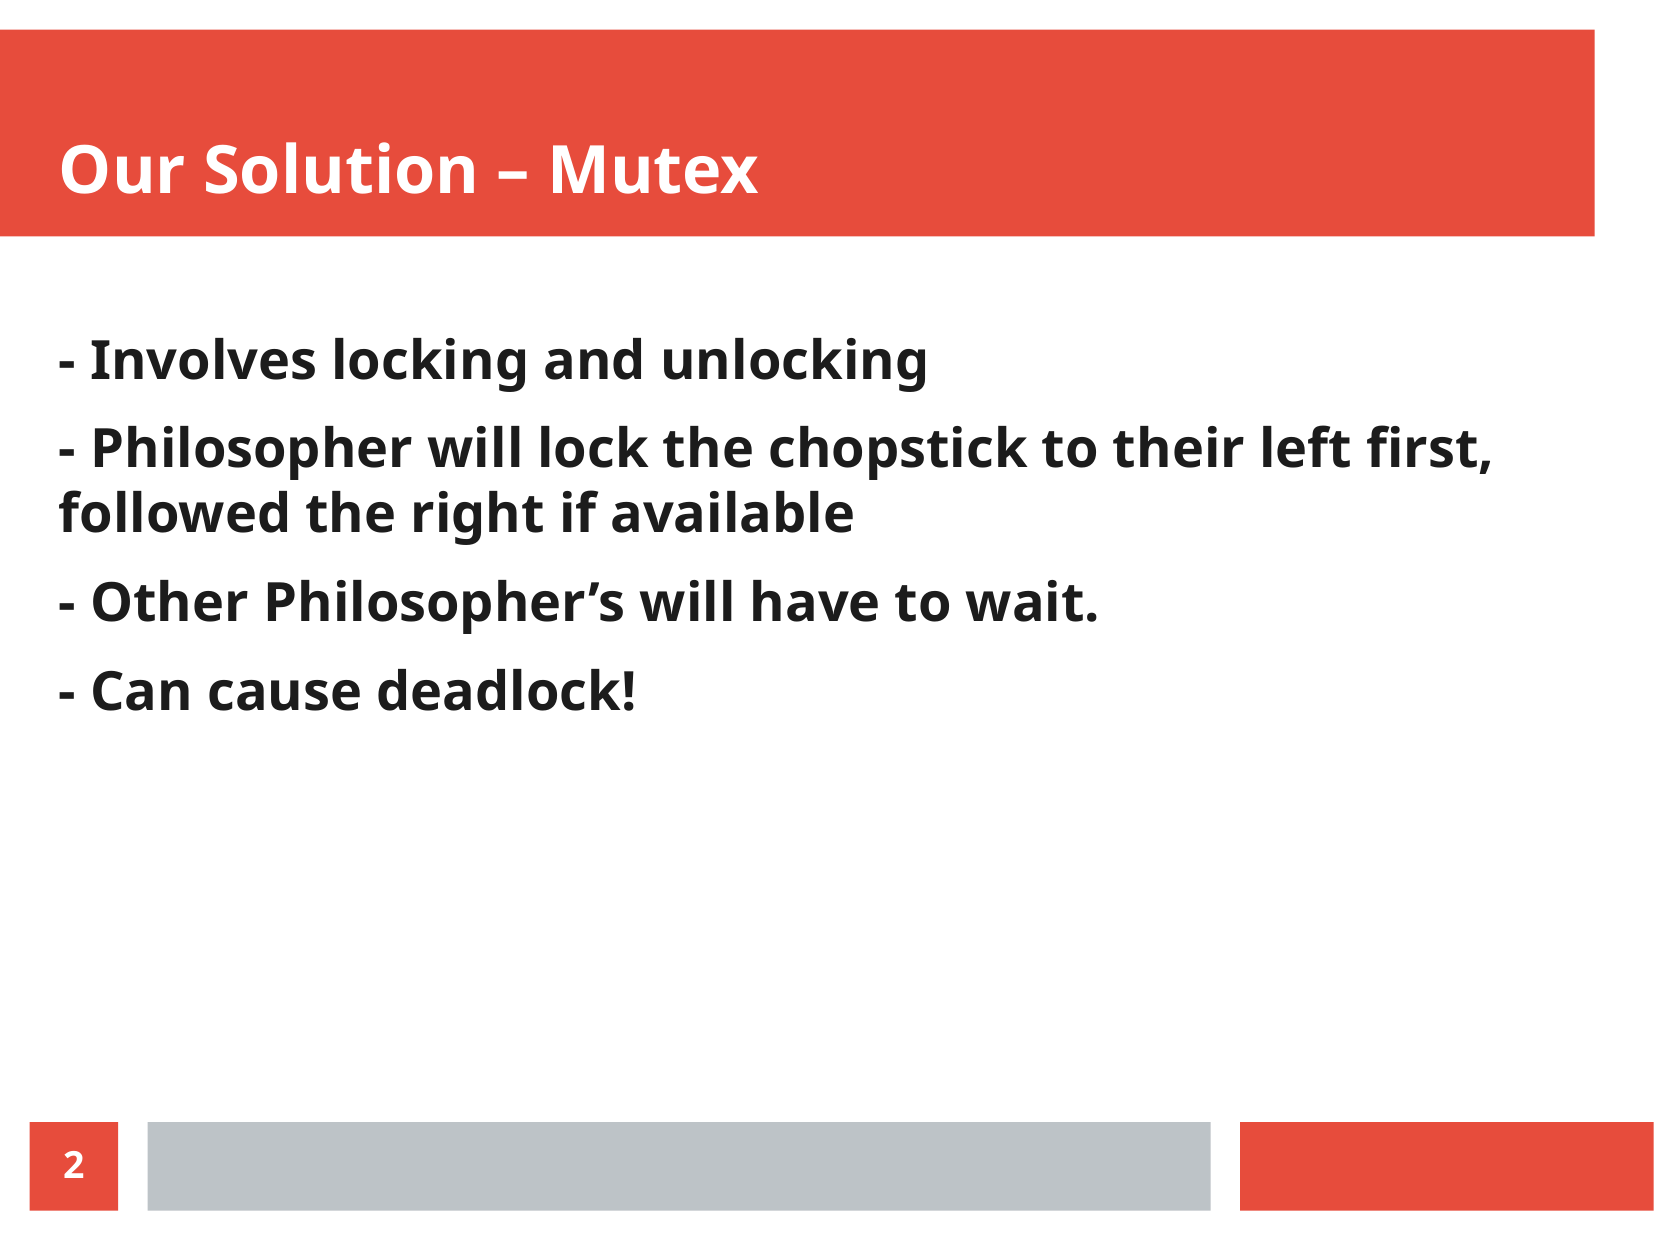

# Our Solution – Mutex
- Involves locking and unlocking
- Philosopher will lock the chopstick to their left first, followed the right if available
- Other Philosopher’s will have to wait.
- Can cause deadlock!